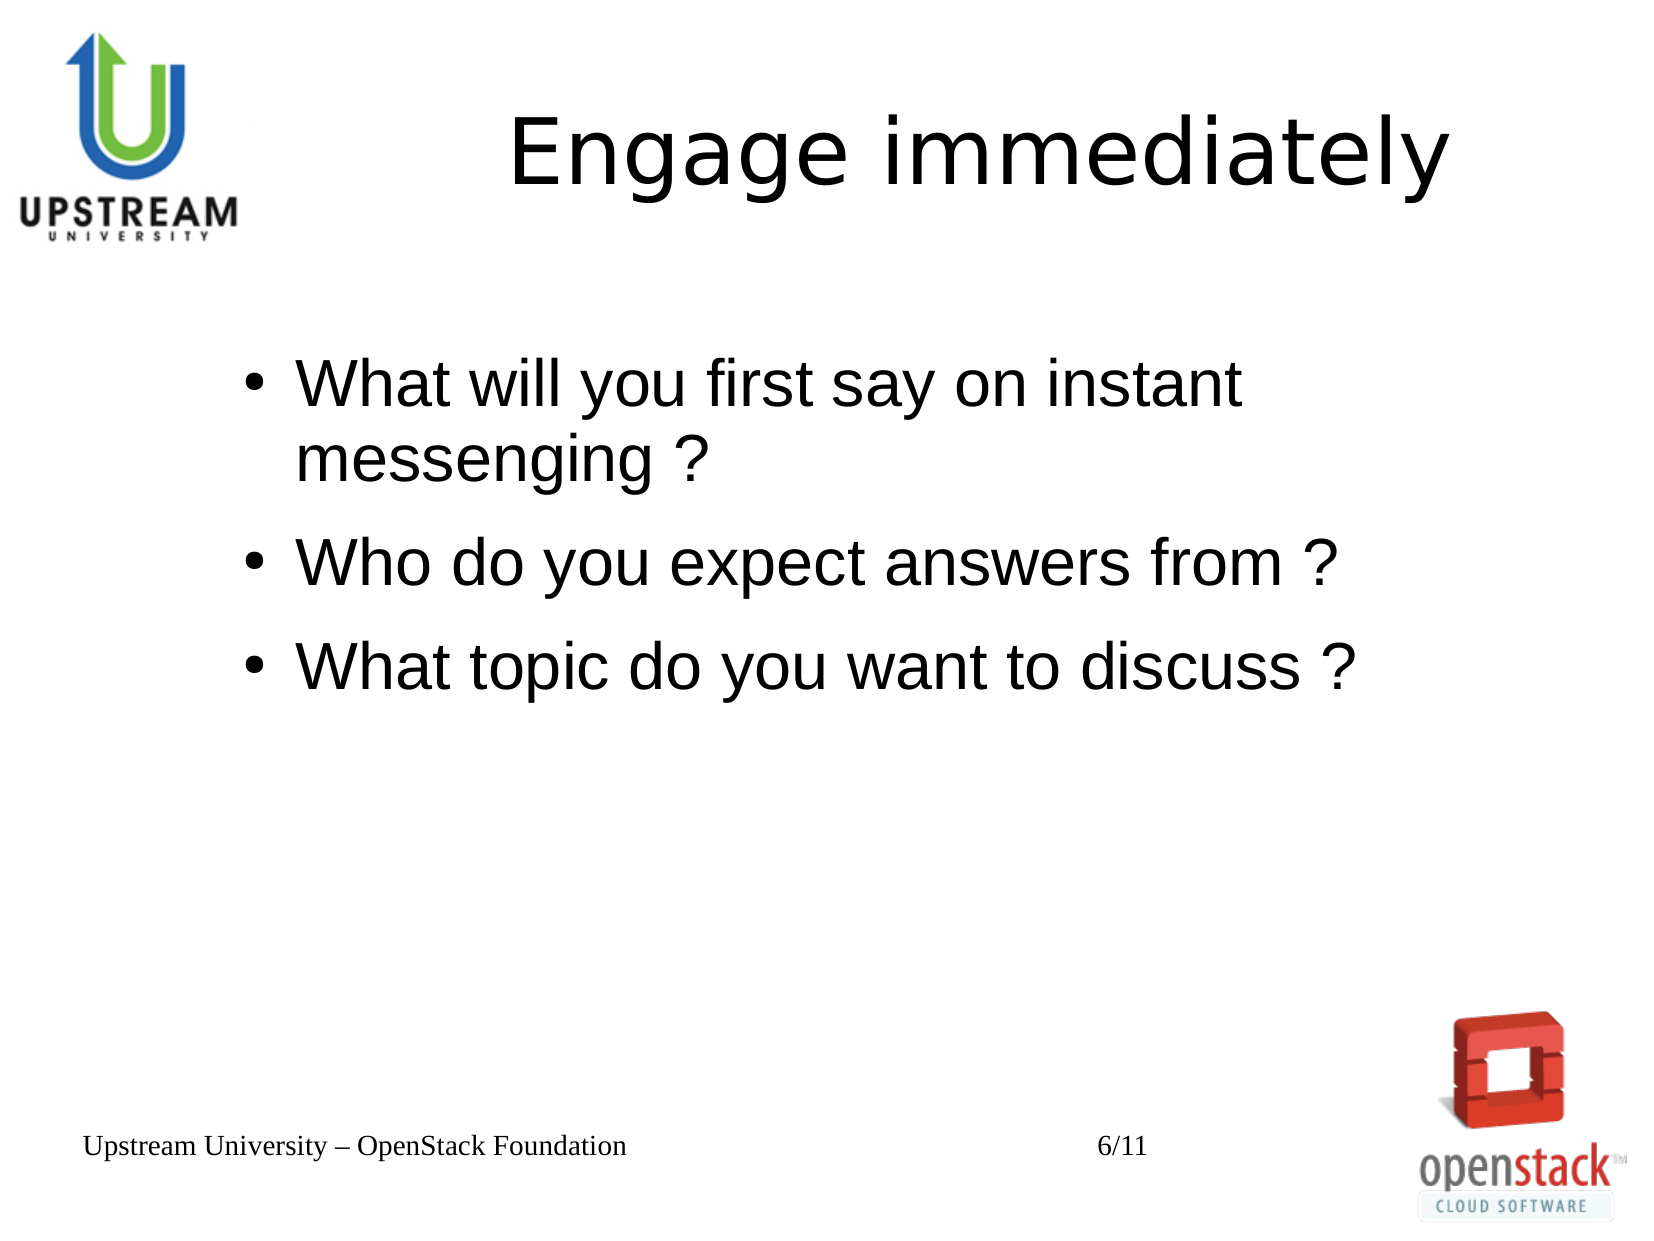

# Engage immediately
What will you first say on instant messenging ?
Who do you expect answers from ?
What topic do you want to discuss ?